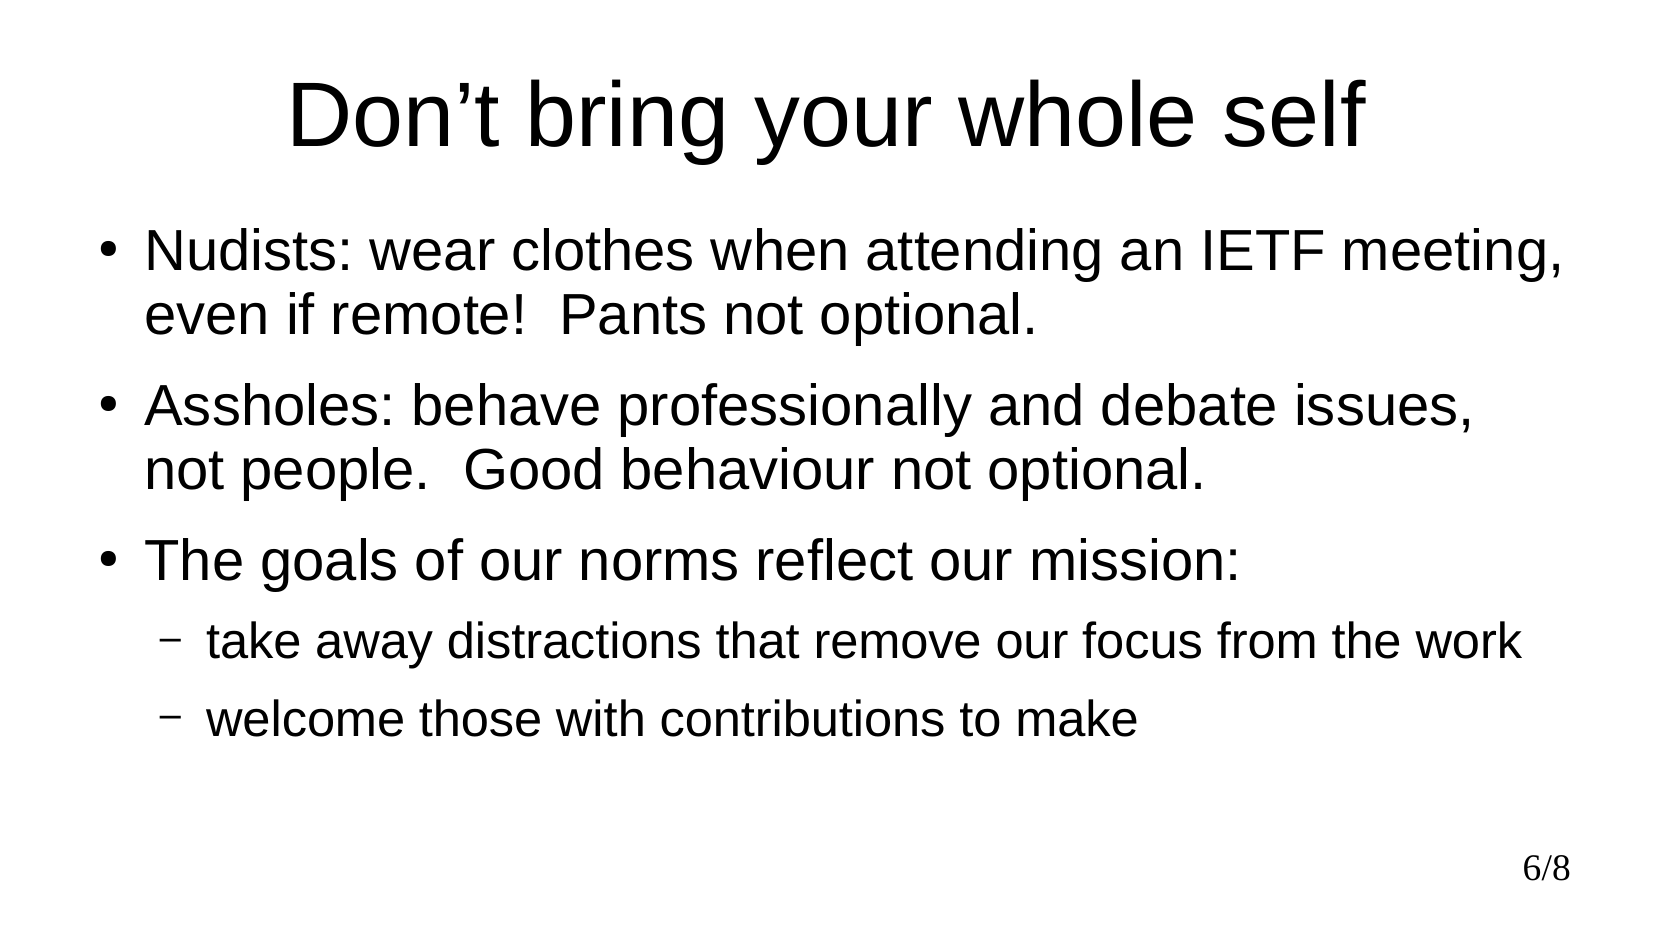

# Don’t bring your whole self
Nudists: wear clothes when attending an IETF meeting, even if remote! Pants not optional.
Assholes: behave professionally and debate issues, not people. Good behaviour not optional.
The goals of our norms reflect our mission:
take away distractions that remove our focus from the work
welcome those with contributions to make
6